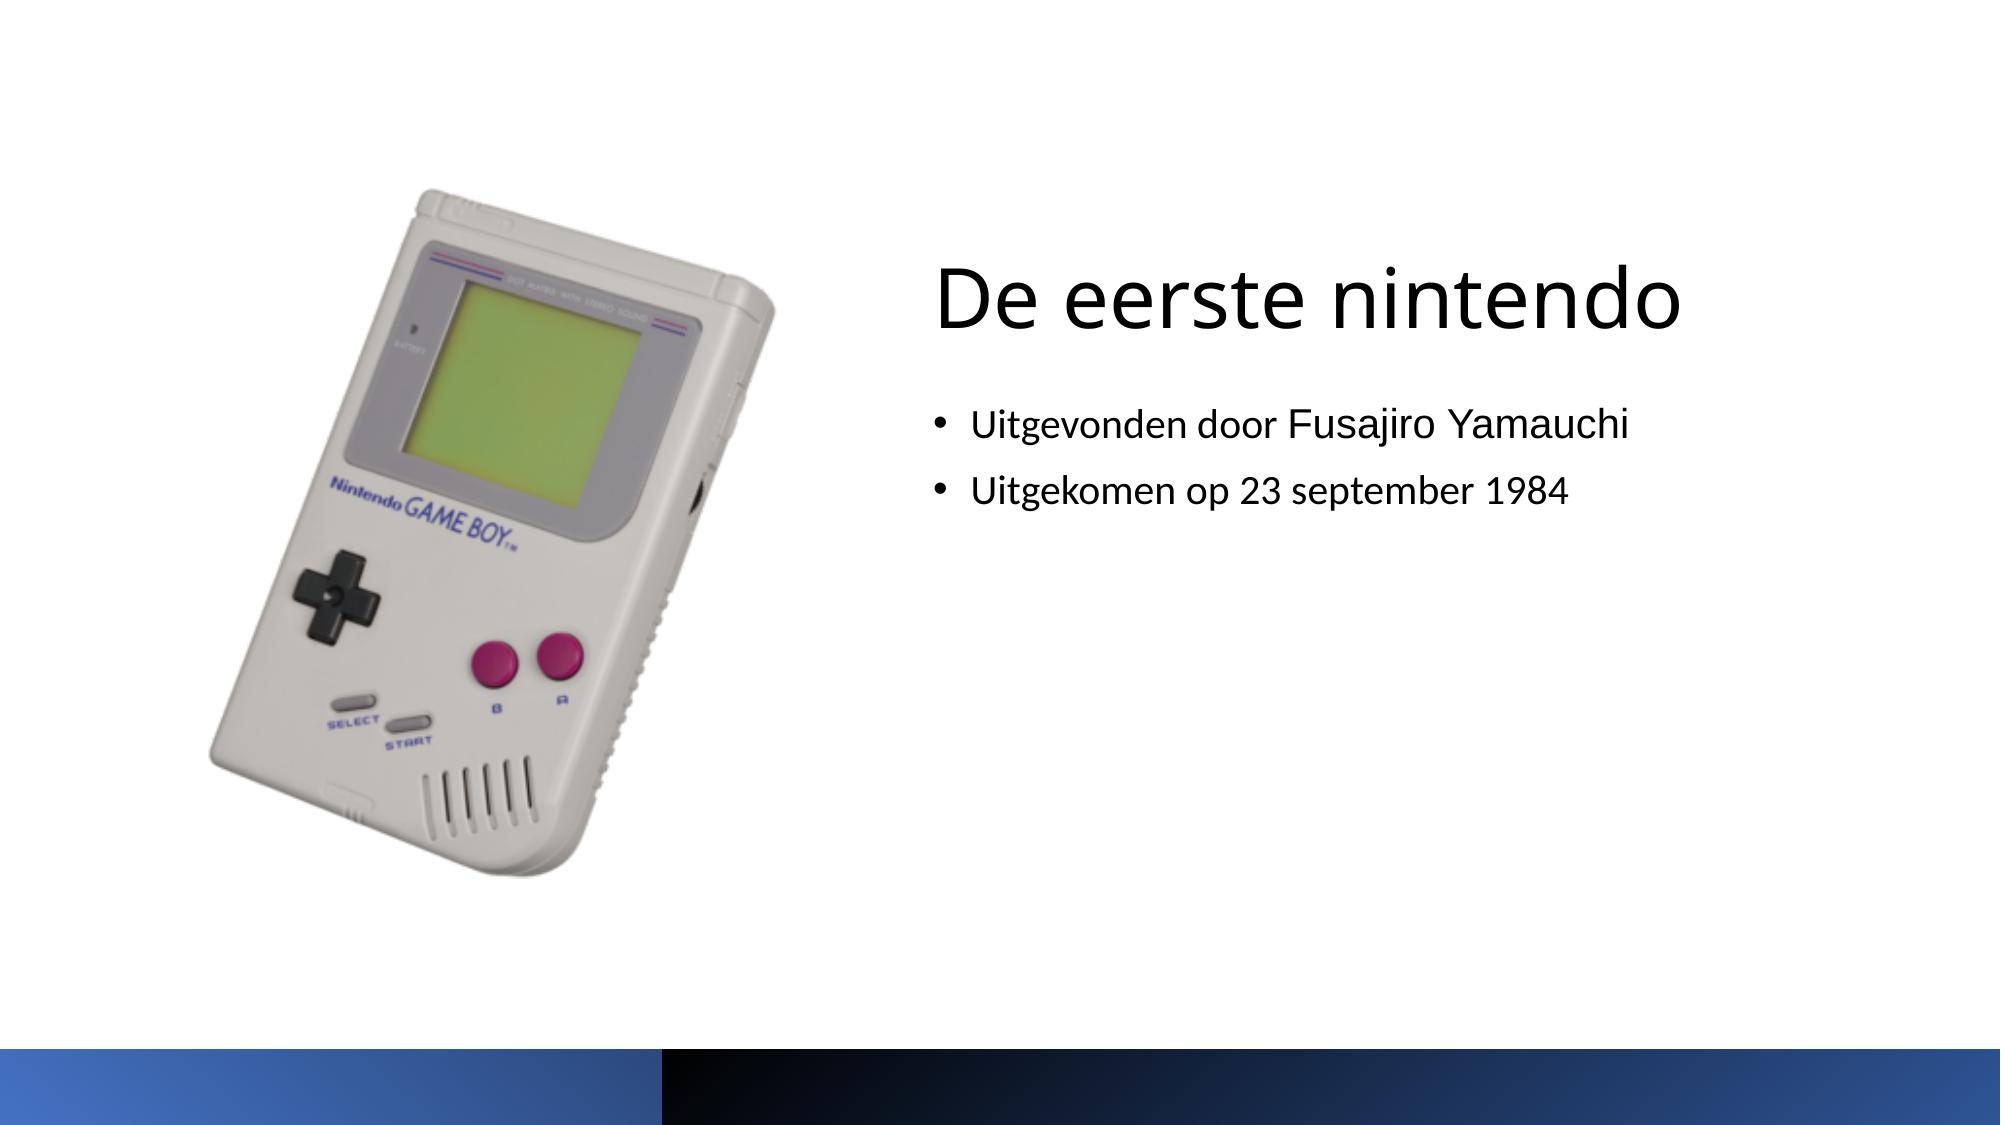

# De eerste nintendo
Uitgevonden door Fusajiro Yamauchi
Uitgekomen op 23 september 1984